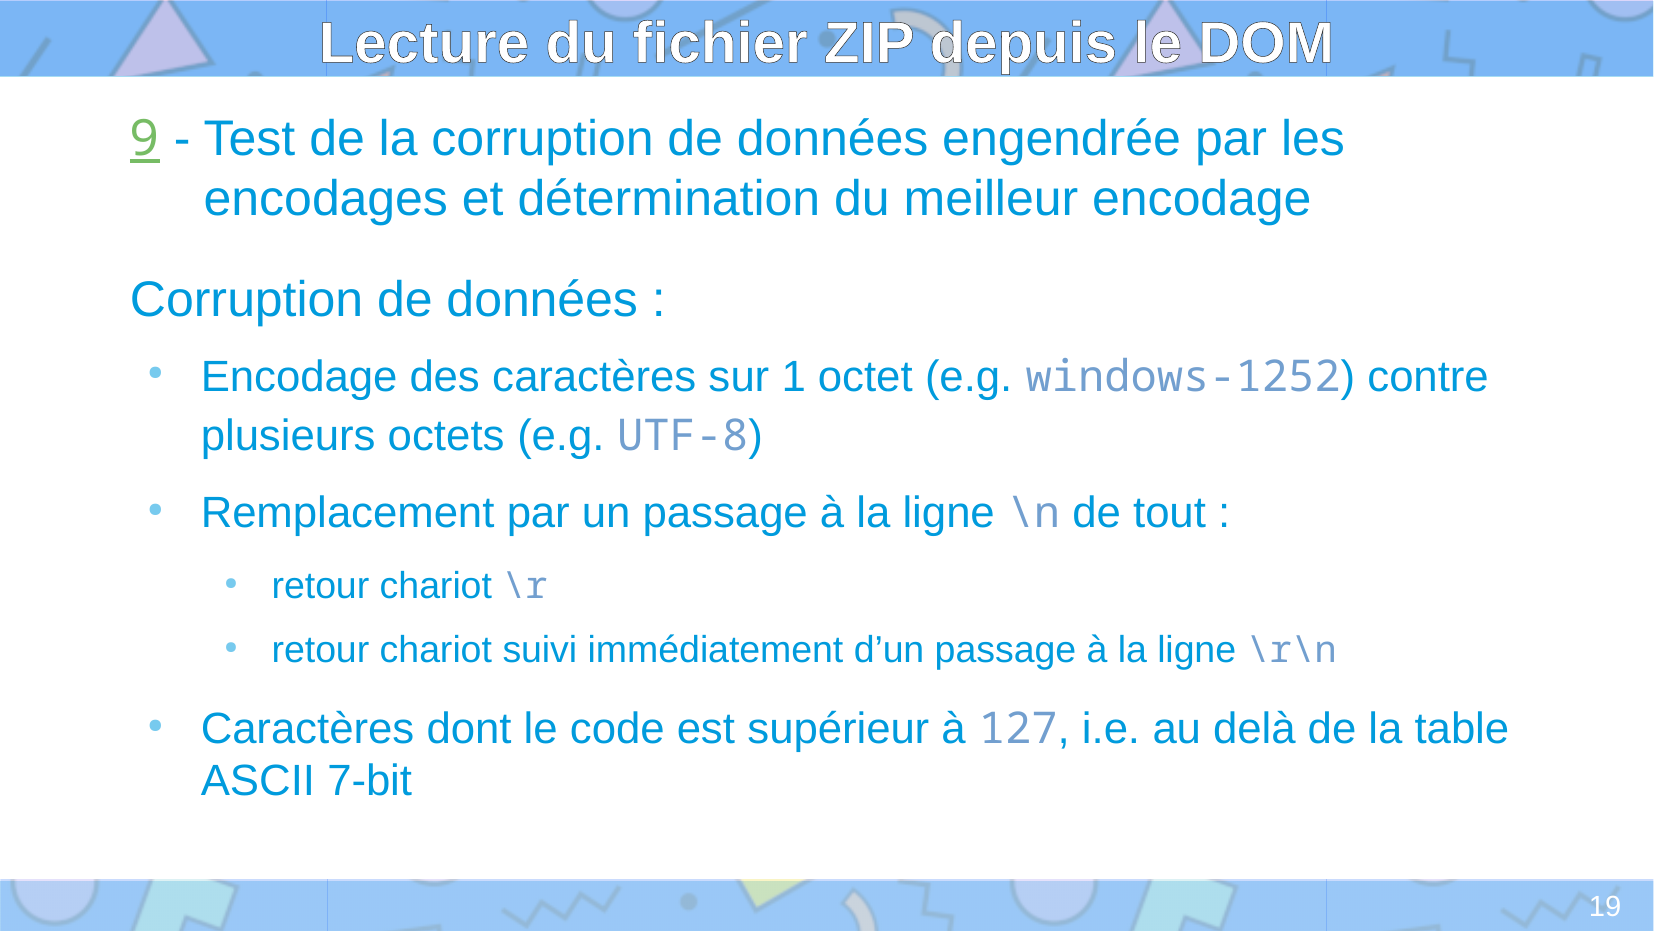

# Lecture du fichier ZIP depuis le DOM
9 - Test de la corruption de données engendrée par les
encodages et détermination du meilleur encodage
Corruption de données :
Encodage des caractères sur 1 octet (e.g. windows-1252) contre plusieurs octets (e.g. UTF-8)
Remplacement par un passage à la ligne \n de tout :
retour chariot \r
retour chariot suivi immédiatement d’un passage à la ligne \r\n
Caractères dont le code est supérieur à 127, i.e. au delà de la table ASCII 7-bit
19